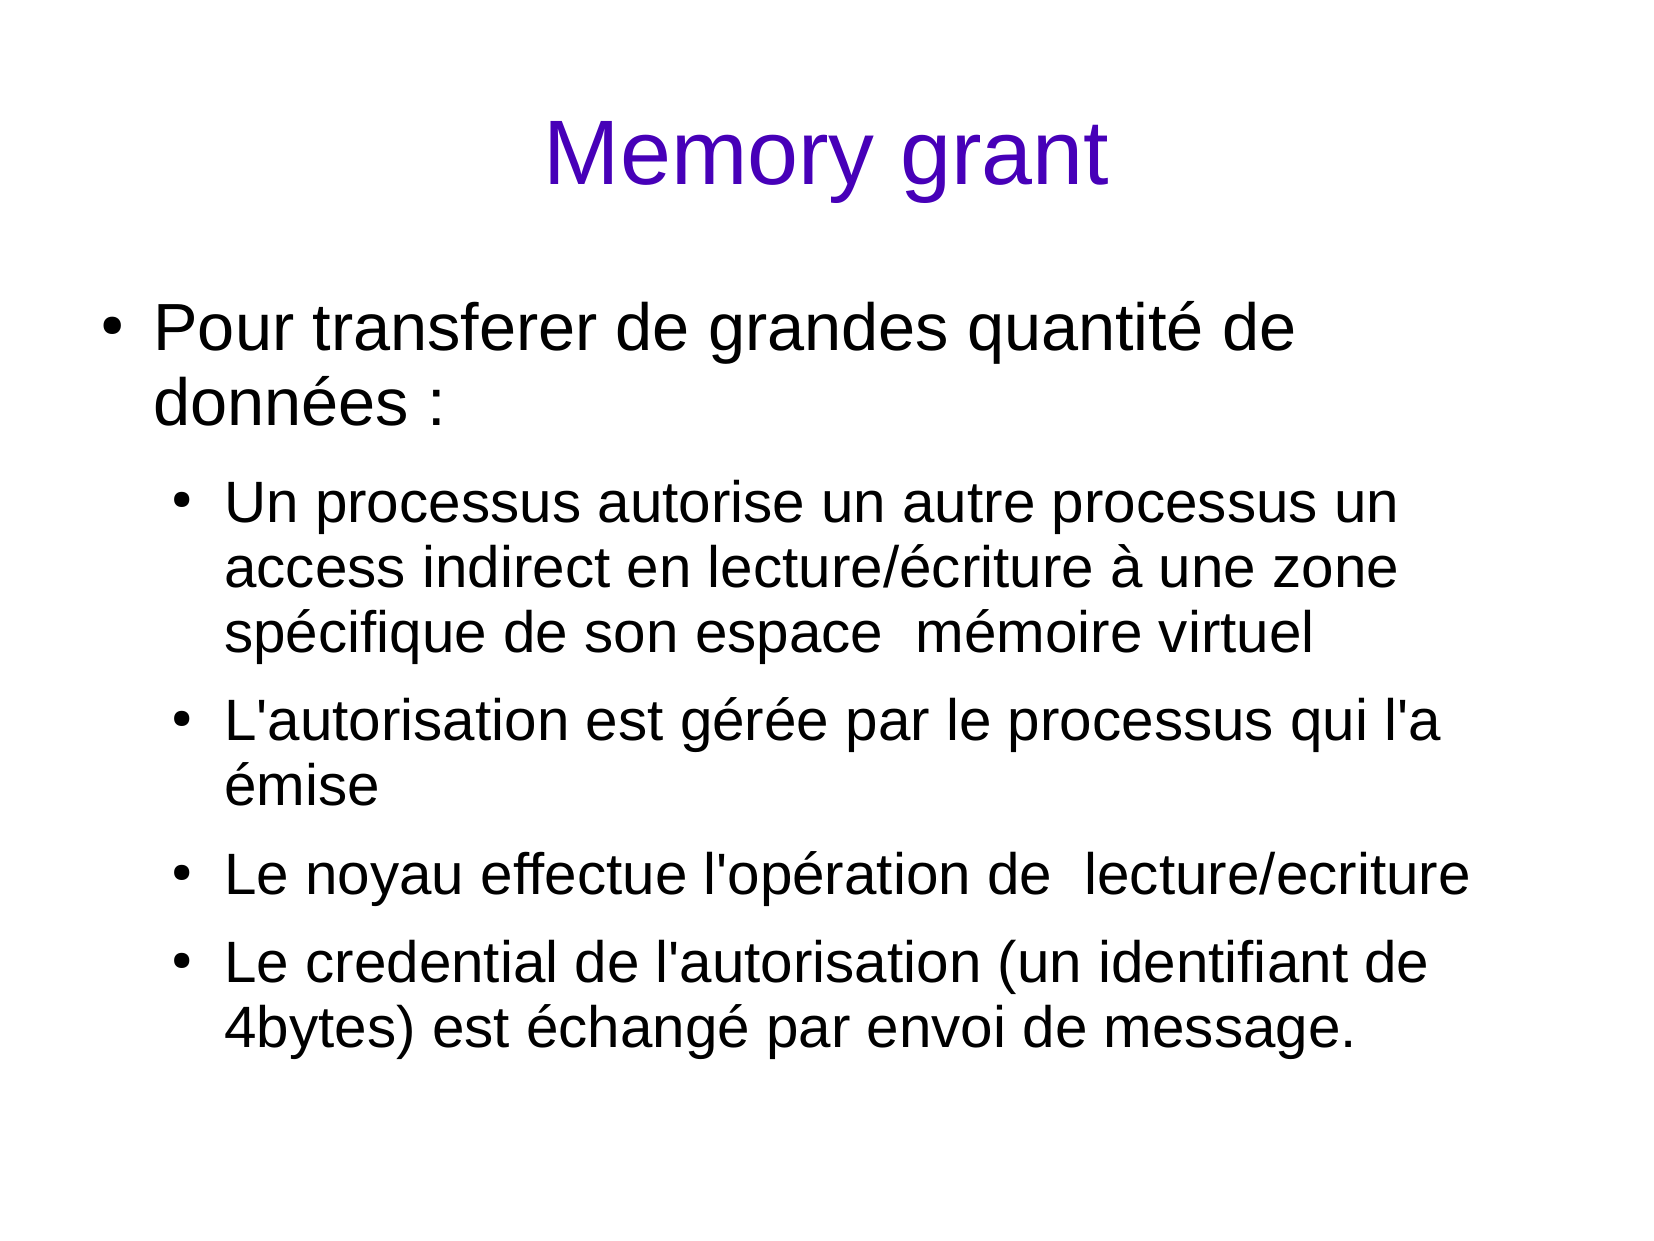

# Memory grant
Pour transferer de grandes quantité de données :
Un processus autorise un autre processus un access indirect en lecture/écriture à une zone spécifique de son espace mémoire virtuel
L'autorisation est gérée par le processus qui l'a émise
Le noyau effectue l'opération de lecture/ecriture
Le credential de l'autorisation (un identifiant de 4bytes) est échangé par envoi de message.